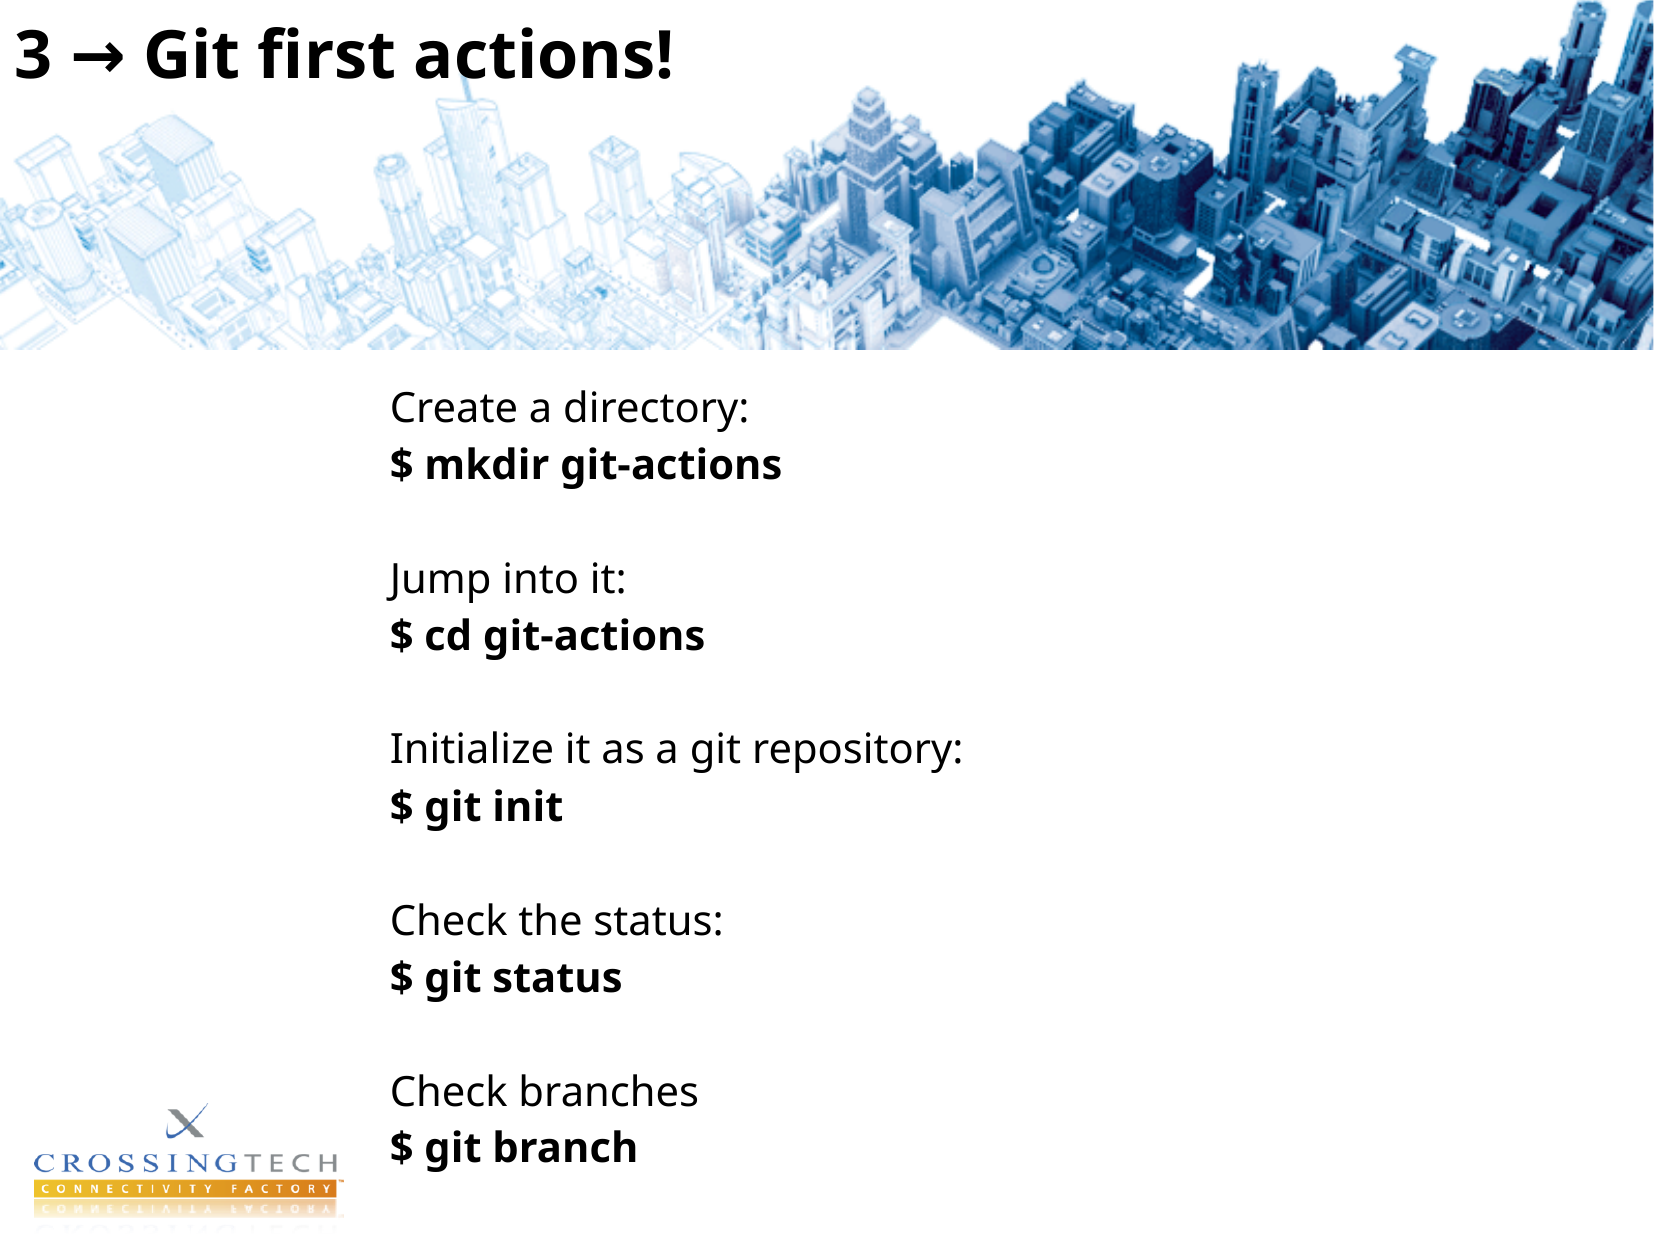

3 → Git first actions!
Create a directory:
$ mkdir git-actions
Jump into it:
$ cd git-actions
Initialize it as a git repository:
$ git init
Check the status:
$ git status
Check branches
$ git branch